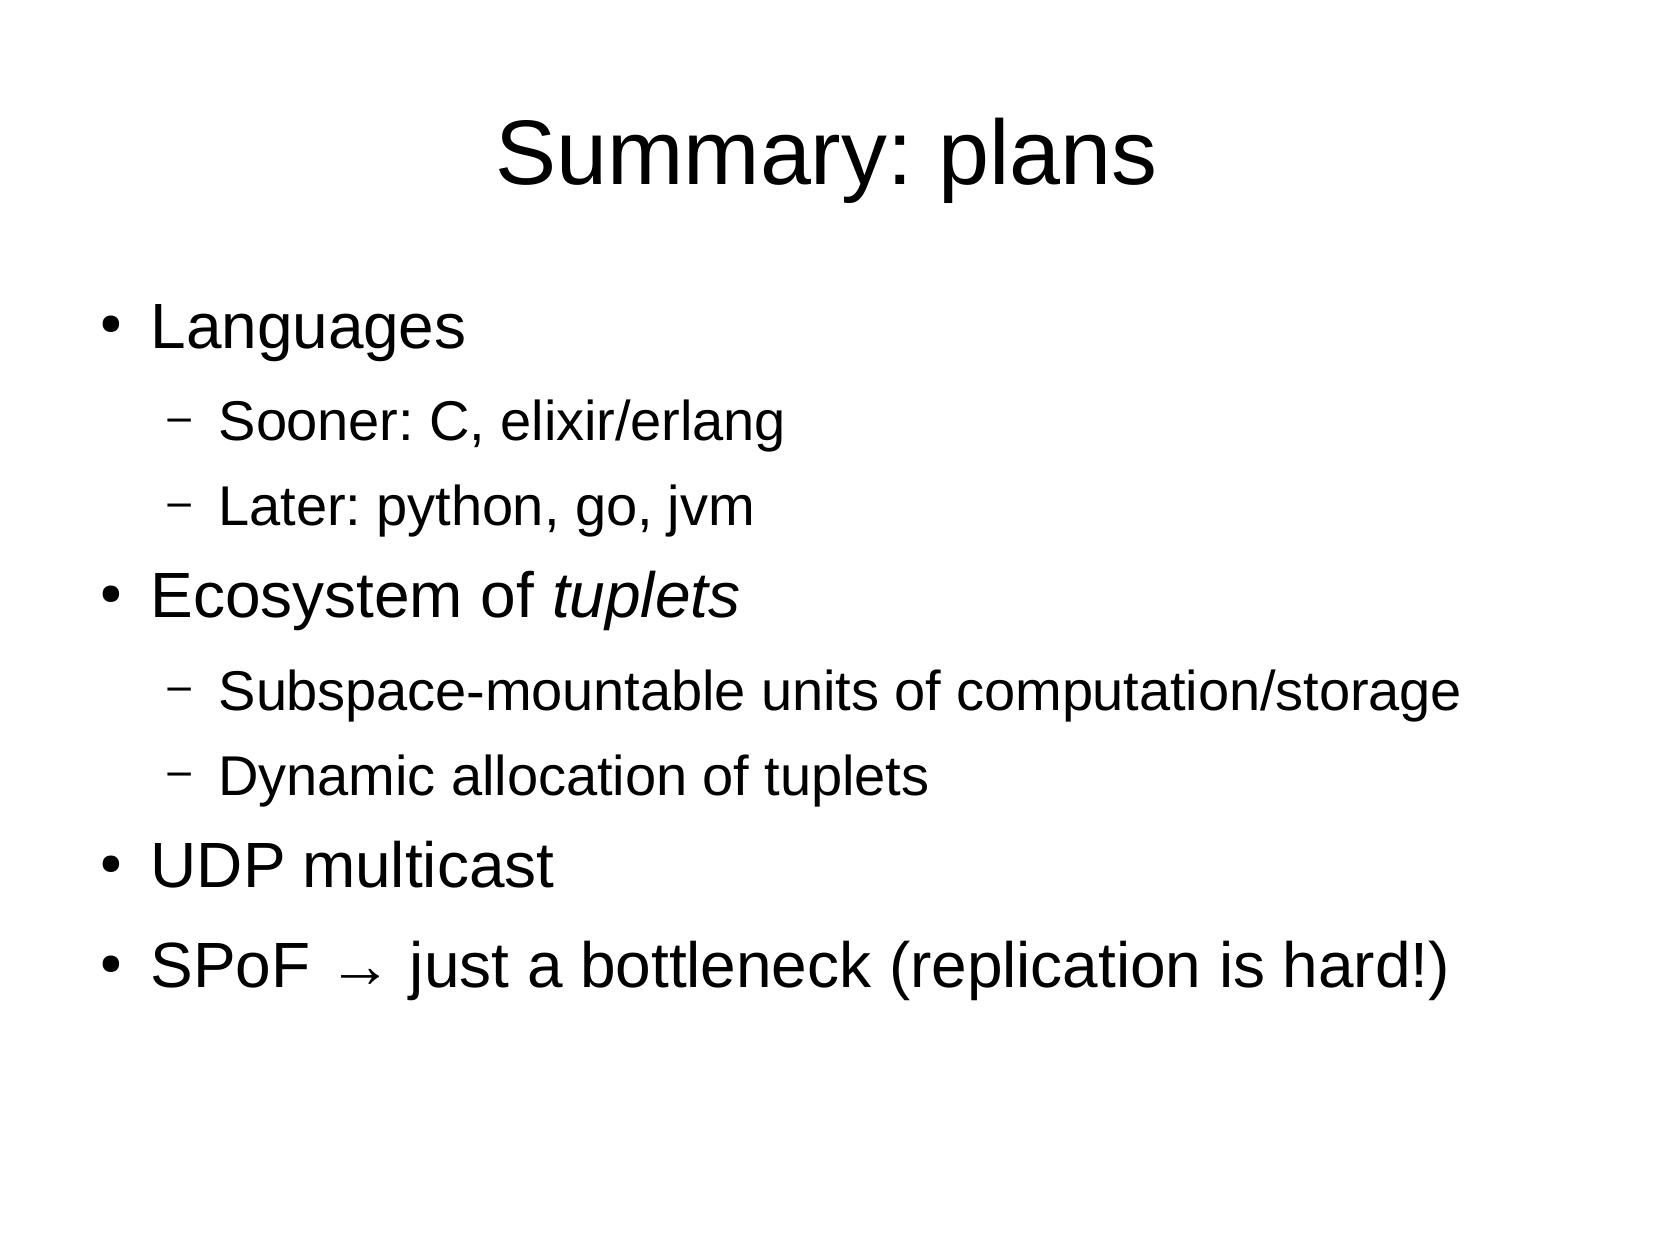

# Summary: plans
Languages
Sooner: C, elixir/erlang
Later: python, go, jvm
Ecosystem of tuplets
Subspace-mountable units of computation/storage
Dynamic allocation of tuplets
UDP multicast
SPoF → just a bottleneck (replication is hard!)